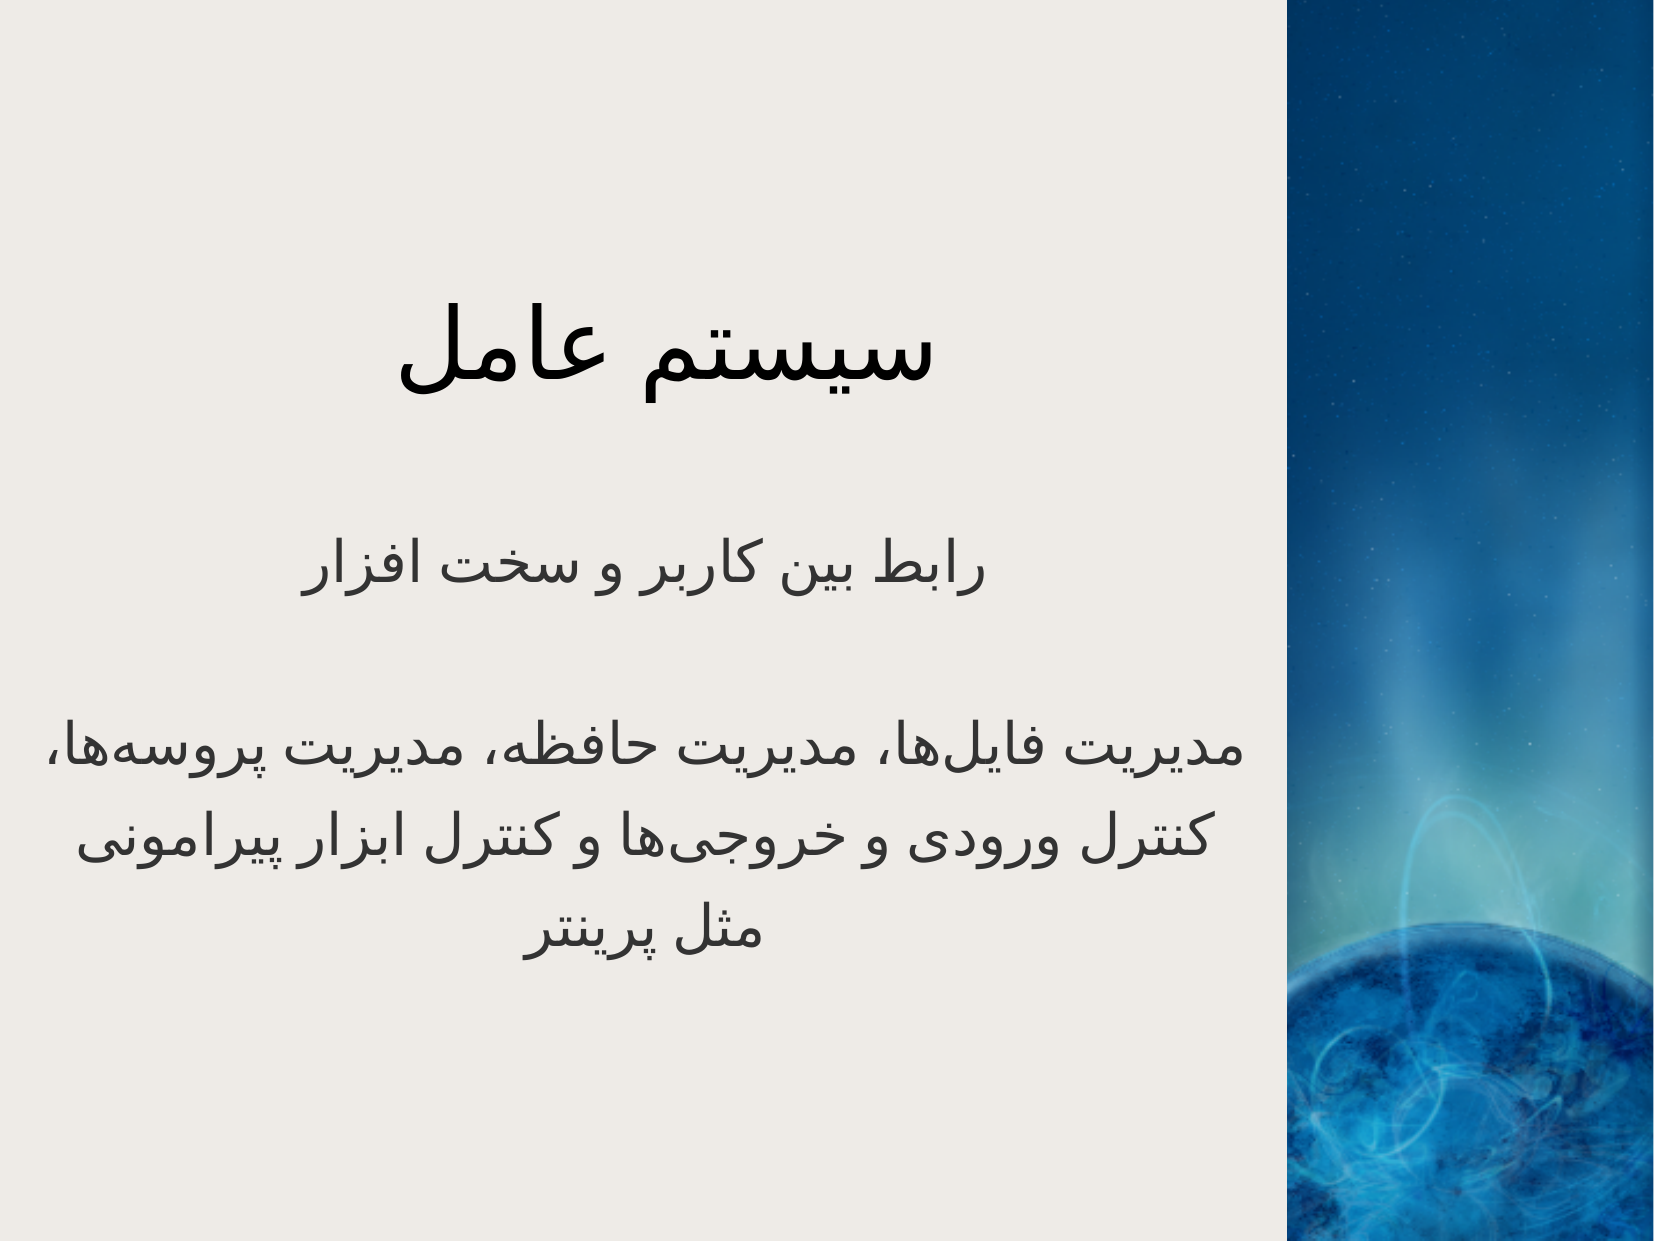

# Agenda
سیستم عامل
رابط بین کاربر و سخت افزار
مدیریت فایل‌ها، مدیریت حافظه، مدیریت پروسه‌ها، کنترل ورودی و خروجی‌ها و کنترل ابزار پیرامونی مثل پرینتر